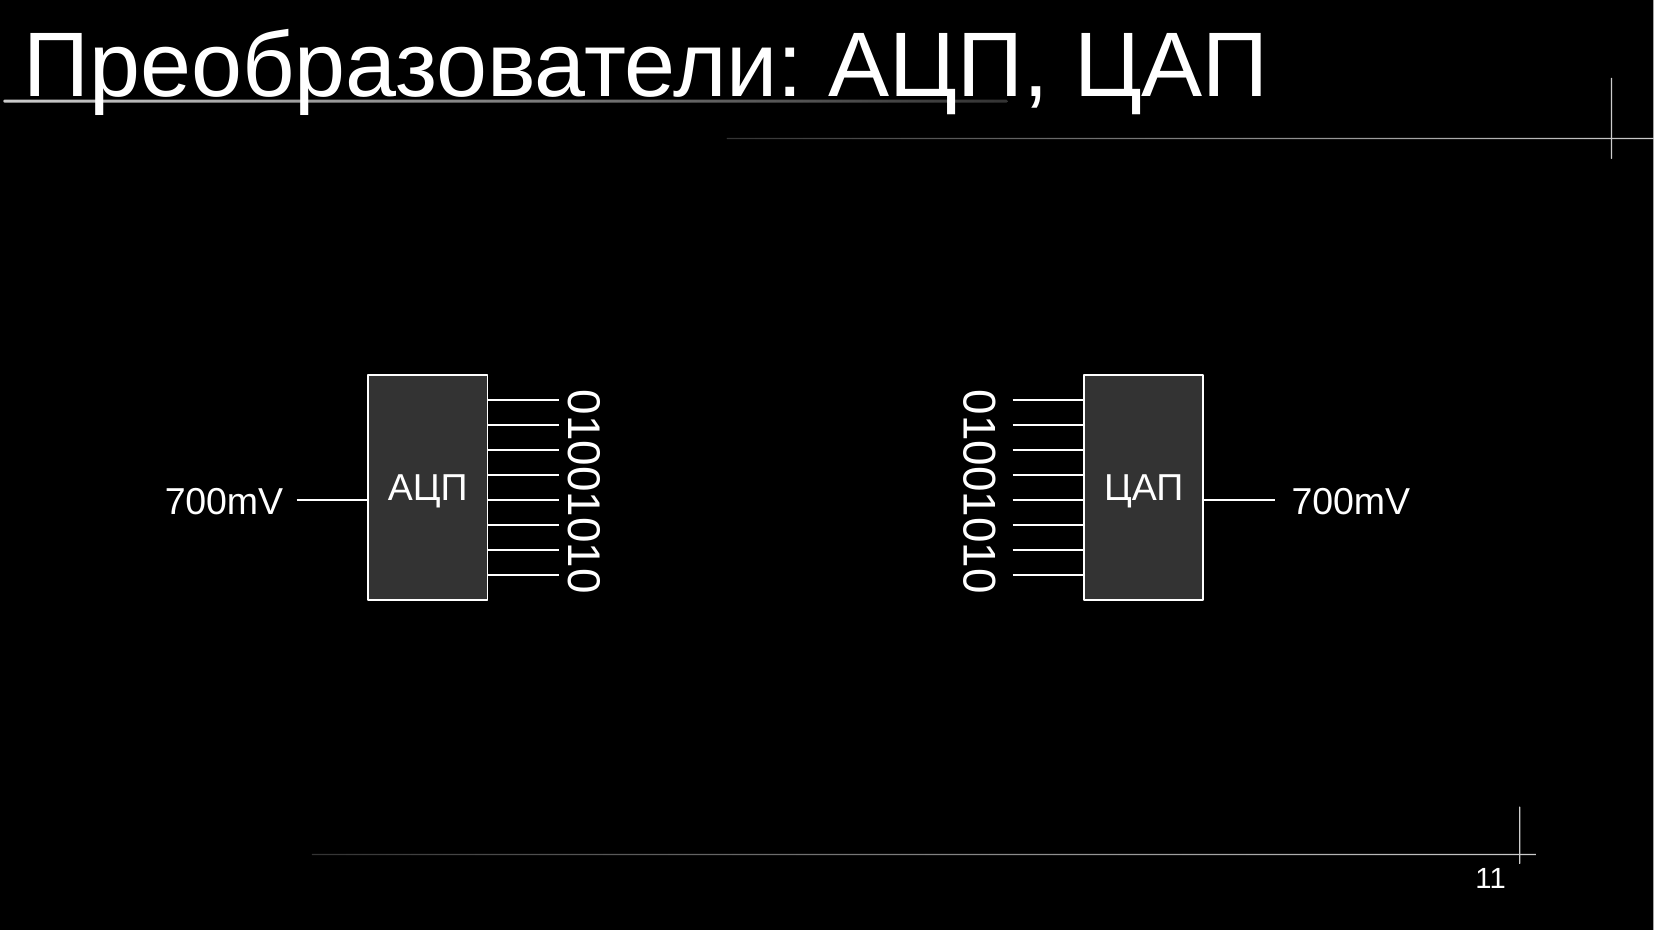

# Преобразователи: АЦП, ЦАП
АЦП
01001010
01001010
ЦАП
700mV
700mV
11